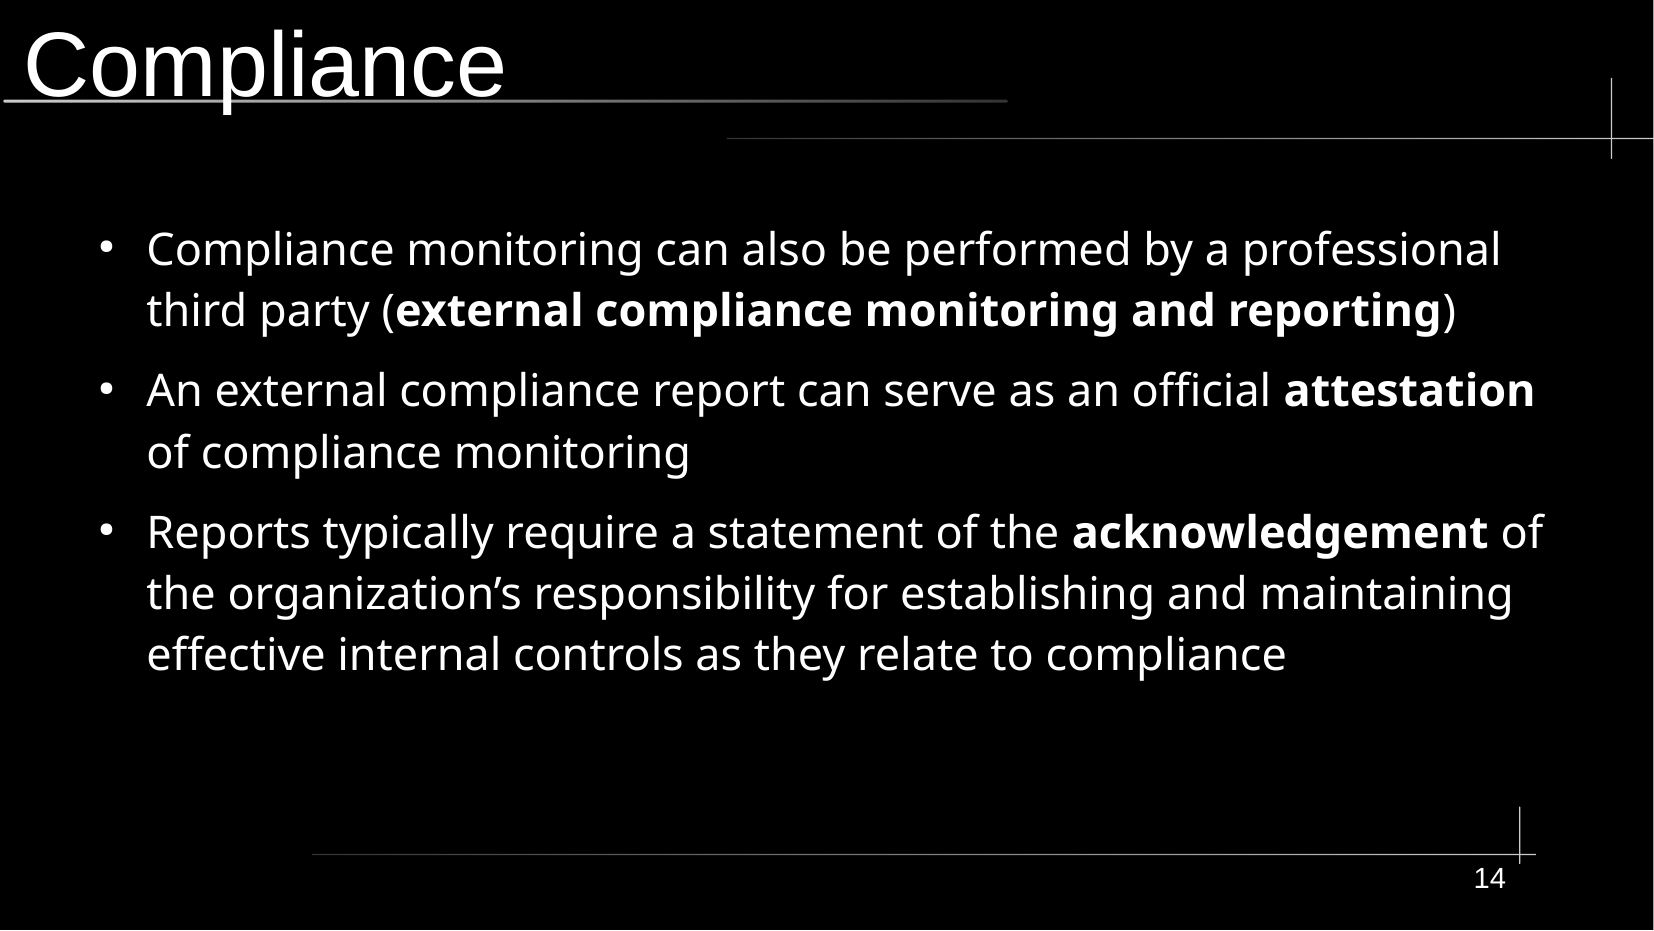

# Compliance
Compliance monitoring can also be performed by a professional third party (external compliance monitoring and reporting)
An external compliance report can serve as an official attestation of compliance monitoring
Reports typically require a statement of the acknowledgement of the organization’s responsibility for establishing and maintaining effective internal controls as they relate to compliance
14